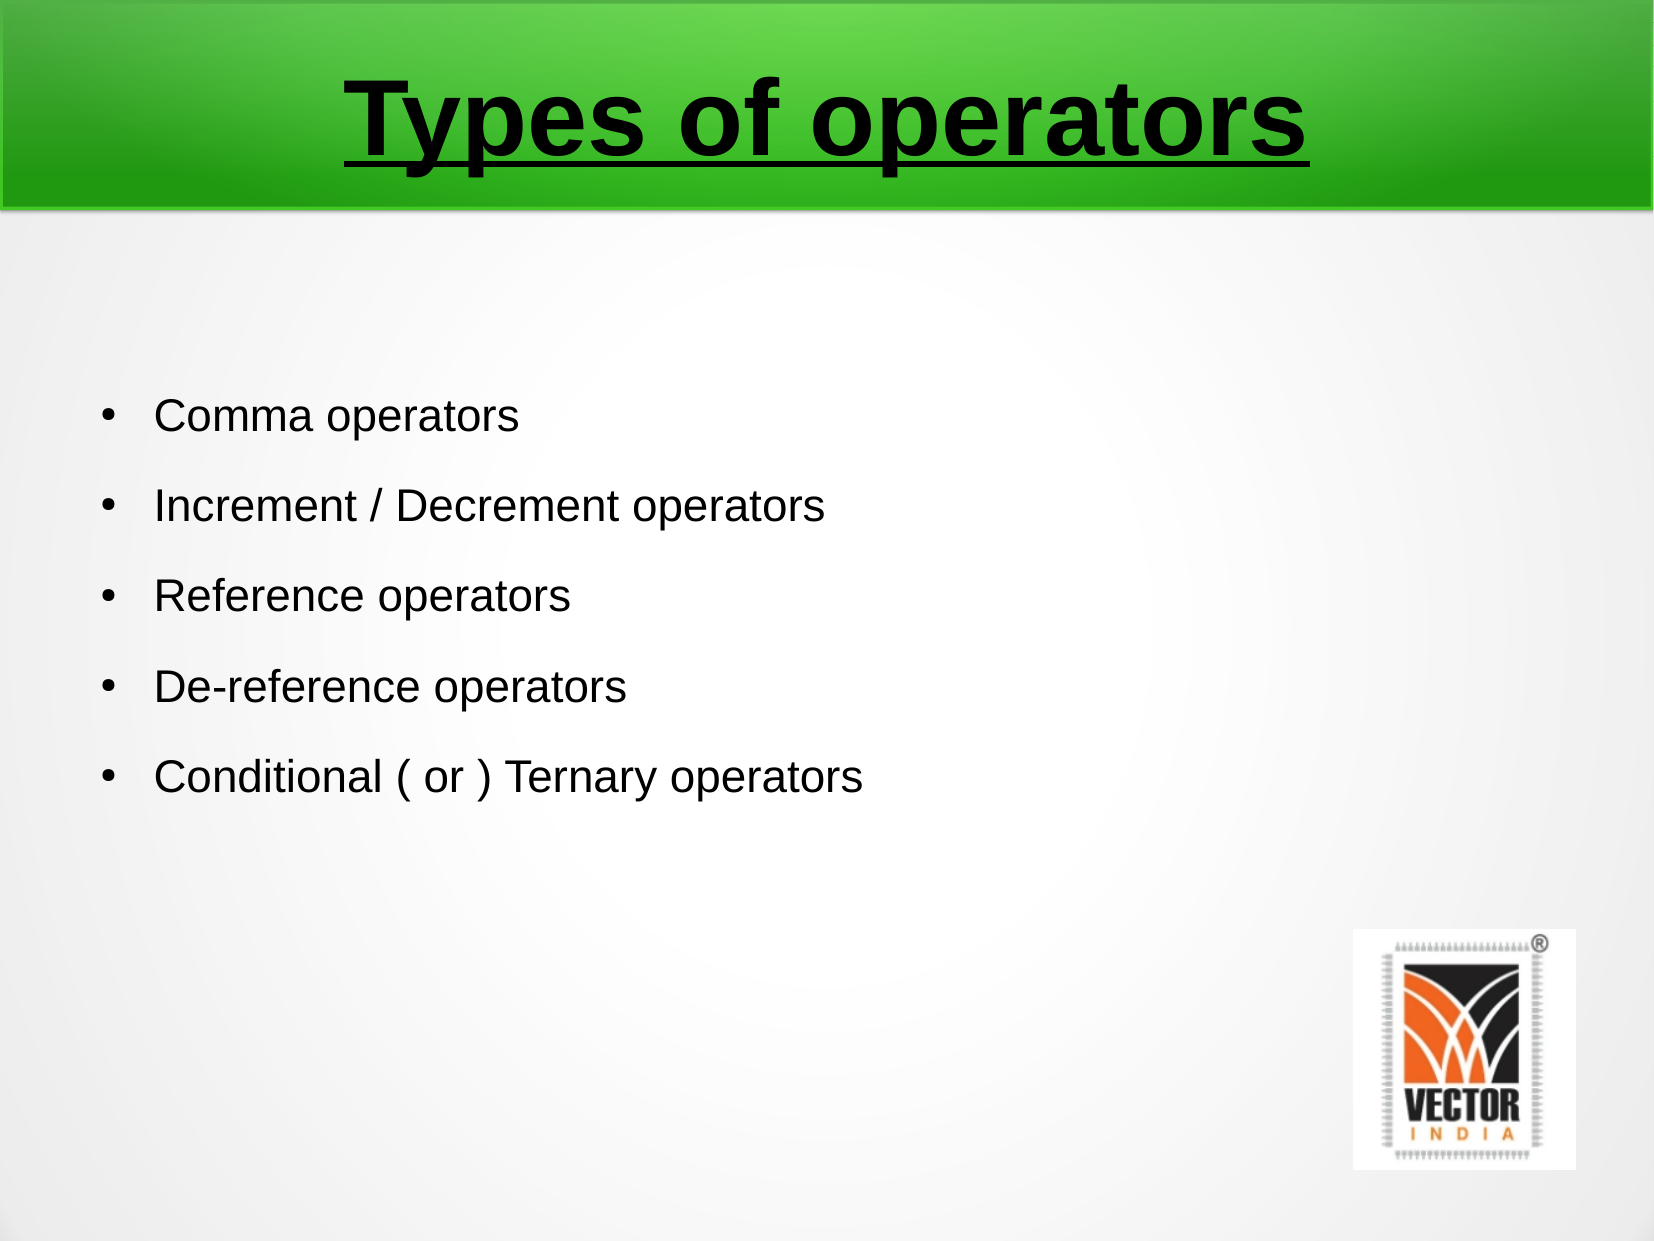

# Types of operators
Comma operators
Increment / Decrement operators
Reference operators
De-reference operators
Conditional ( or ) Ternary operators